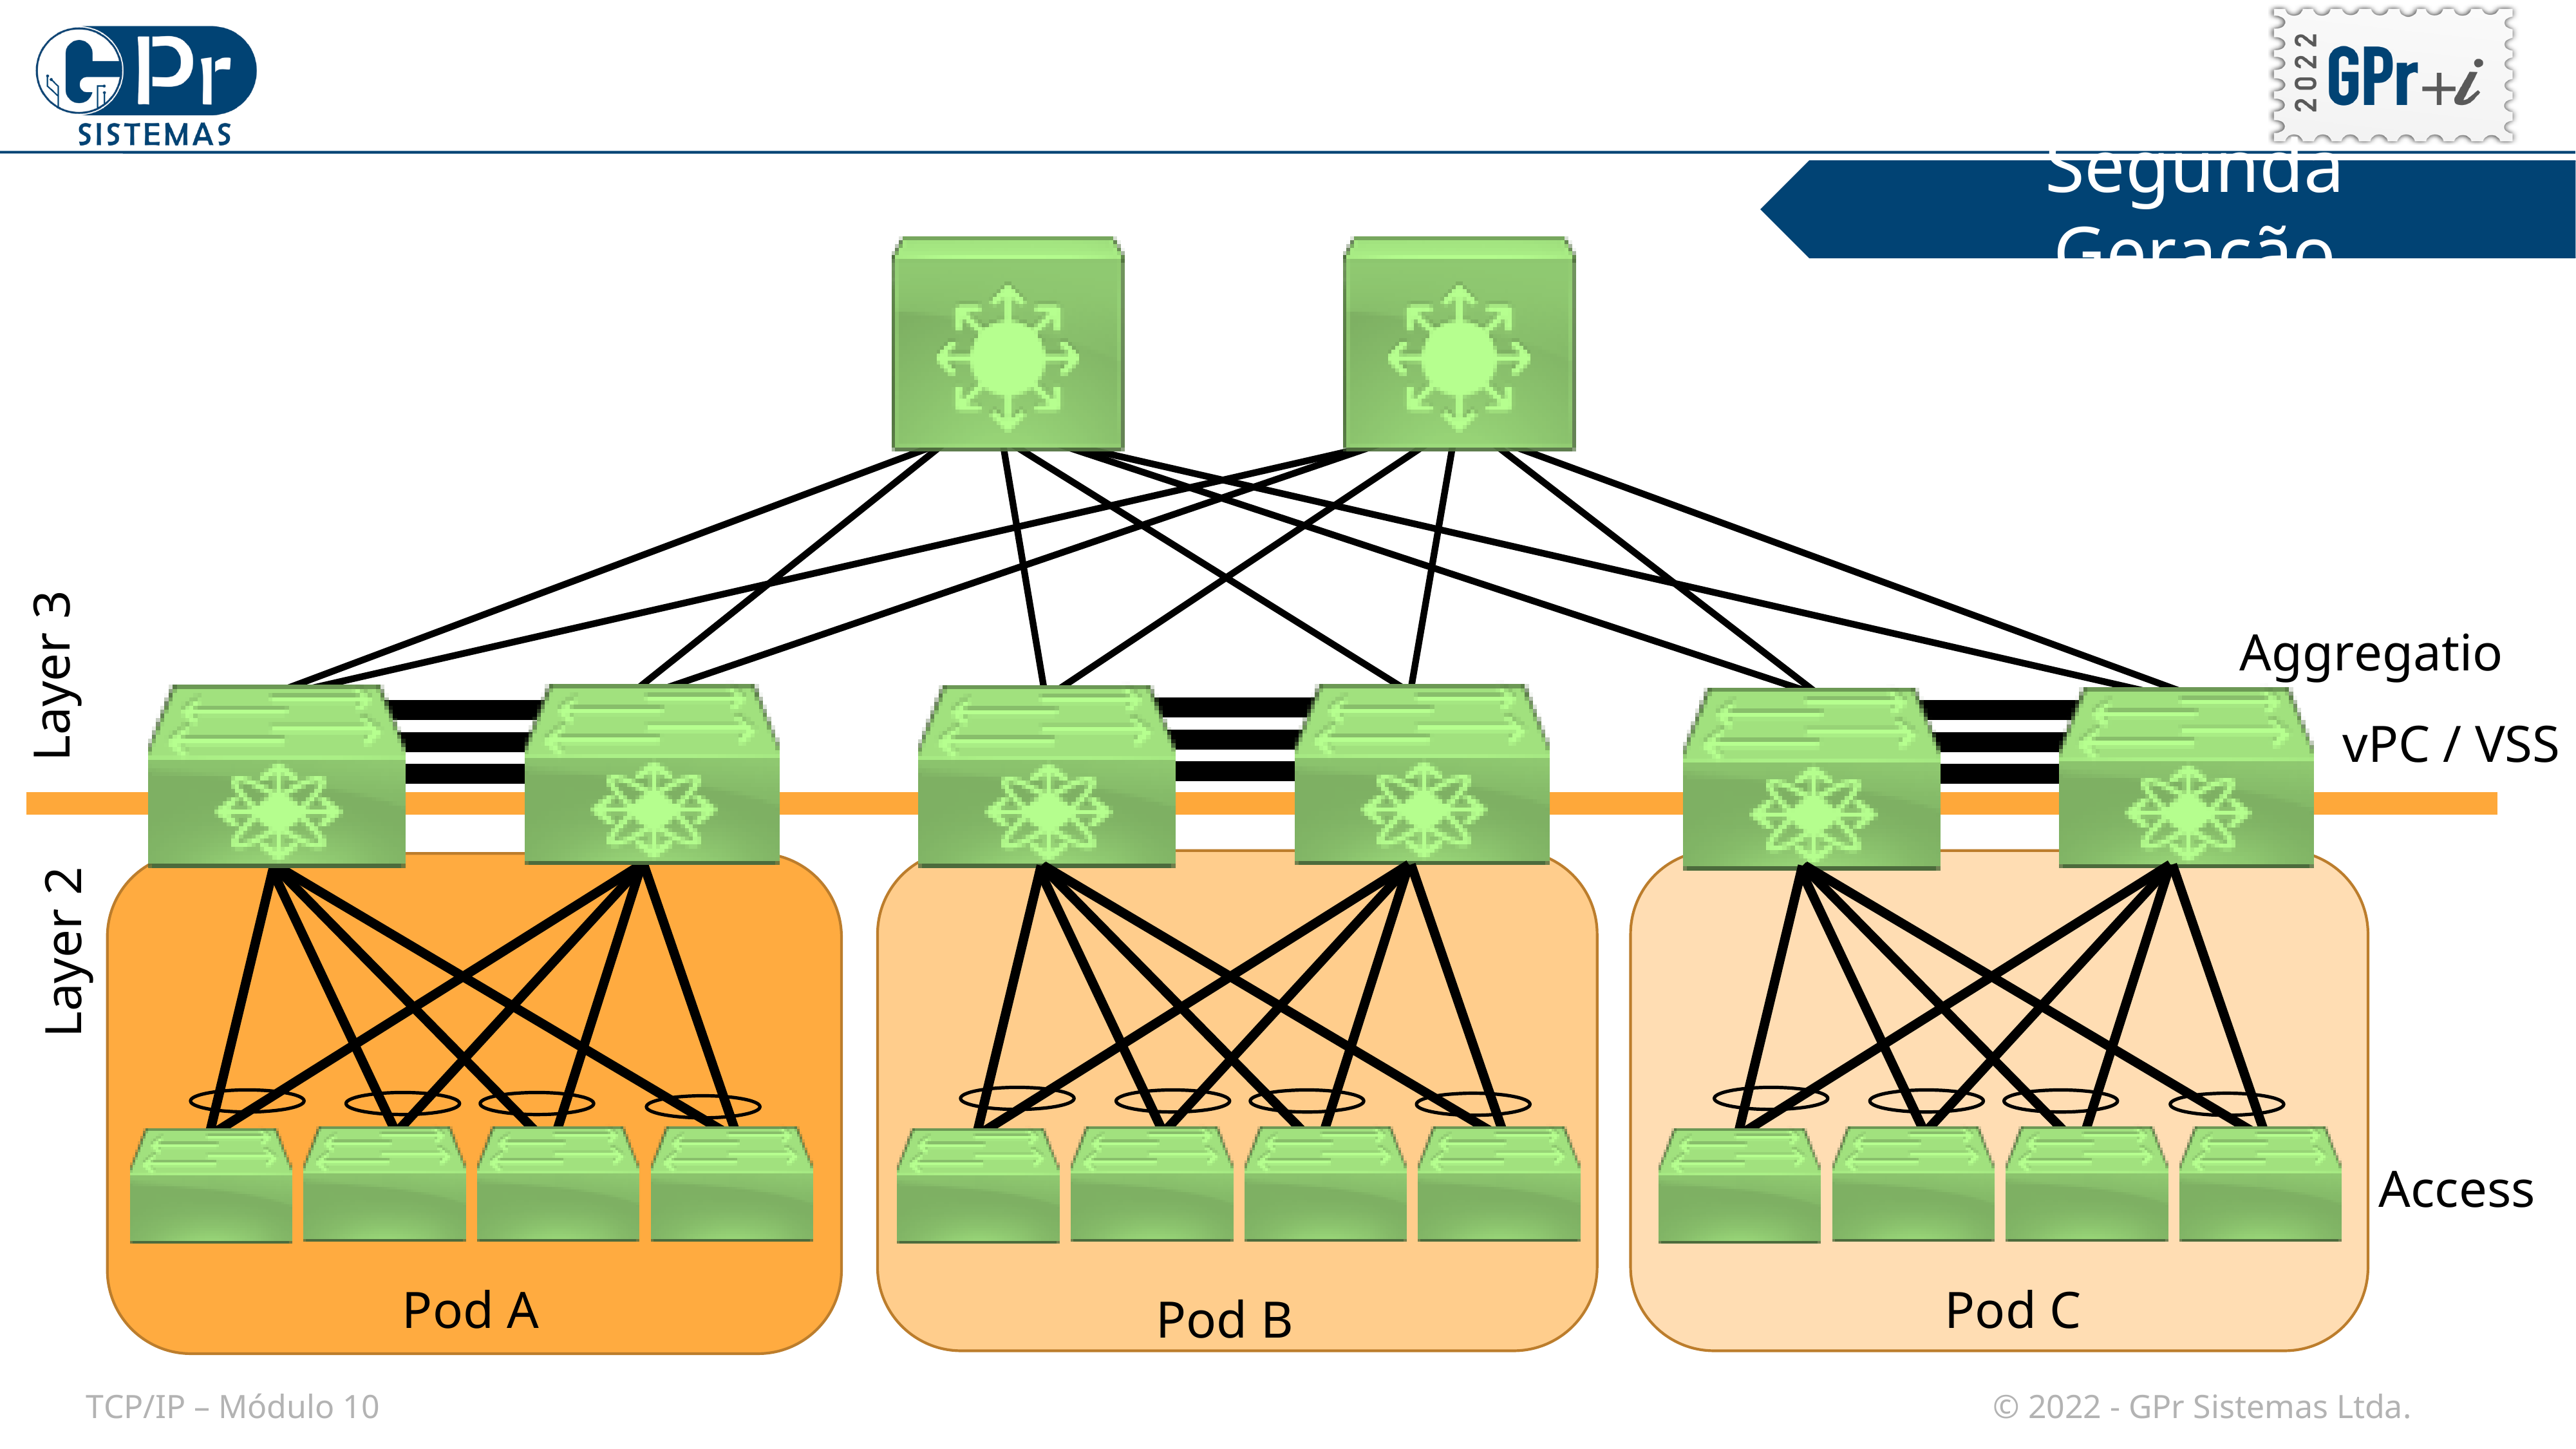

Segunda Geração
Aggregation
Layer 3
vPC / VSS
Layer 2
Access
Pod A
Pod C
Pod B